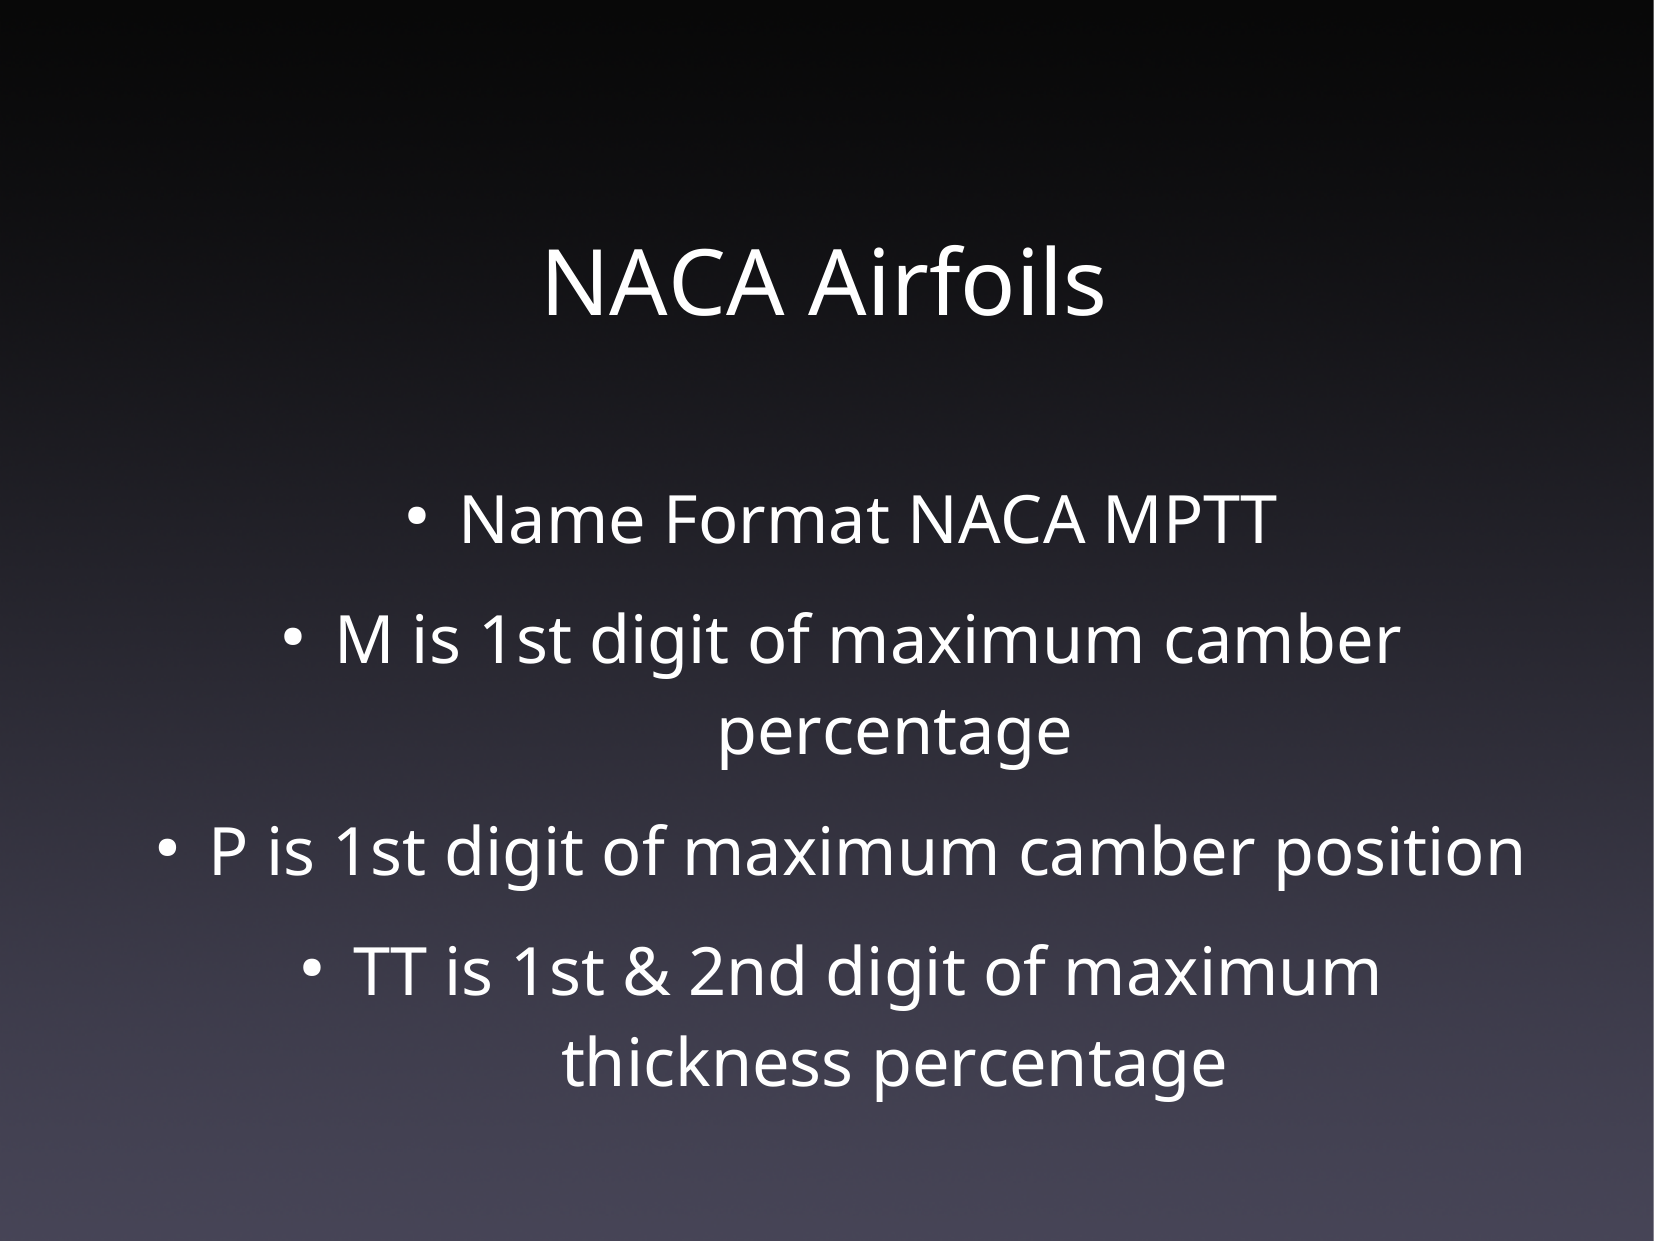

# NACA Airfoils
Name Format NACA MPTT
M is 1st digit of maximum camber percentage
P is 1st digit of maximum camber position
TT is 1st & 2nd digit of maximum thickness percentage